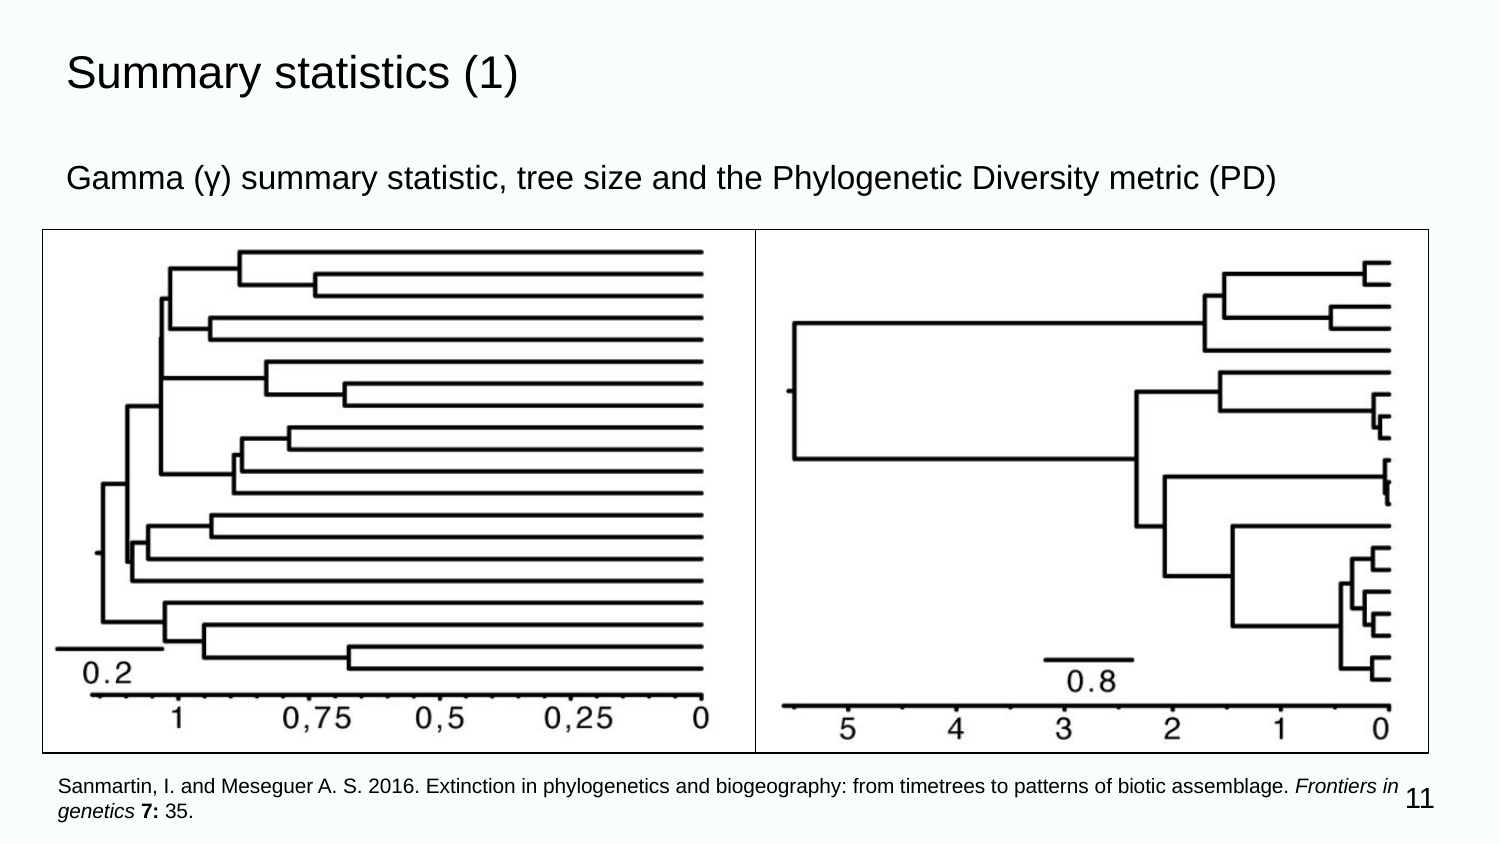

# Summary statistics (1)
Gamma (γ) summary statistic, tree size and the Phylogenetic Diversity metric (PD)
Sanmartin, I. and Meseguer A. S. 2016. Extinction in phylogenetics and biogeography: from timetrees to patterns of biotic assemblage. Frontiers in genetics 7: 35.